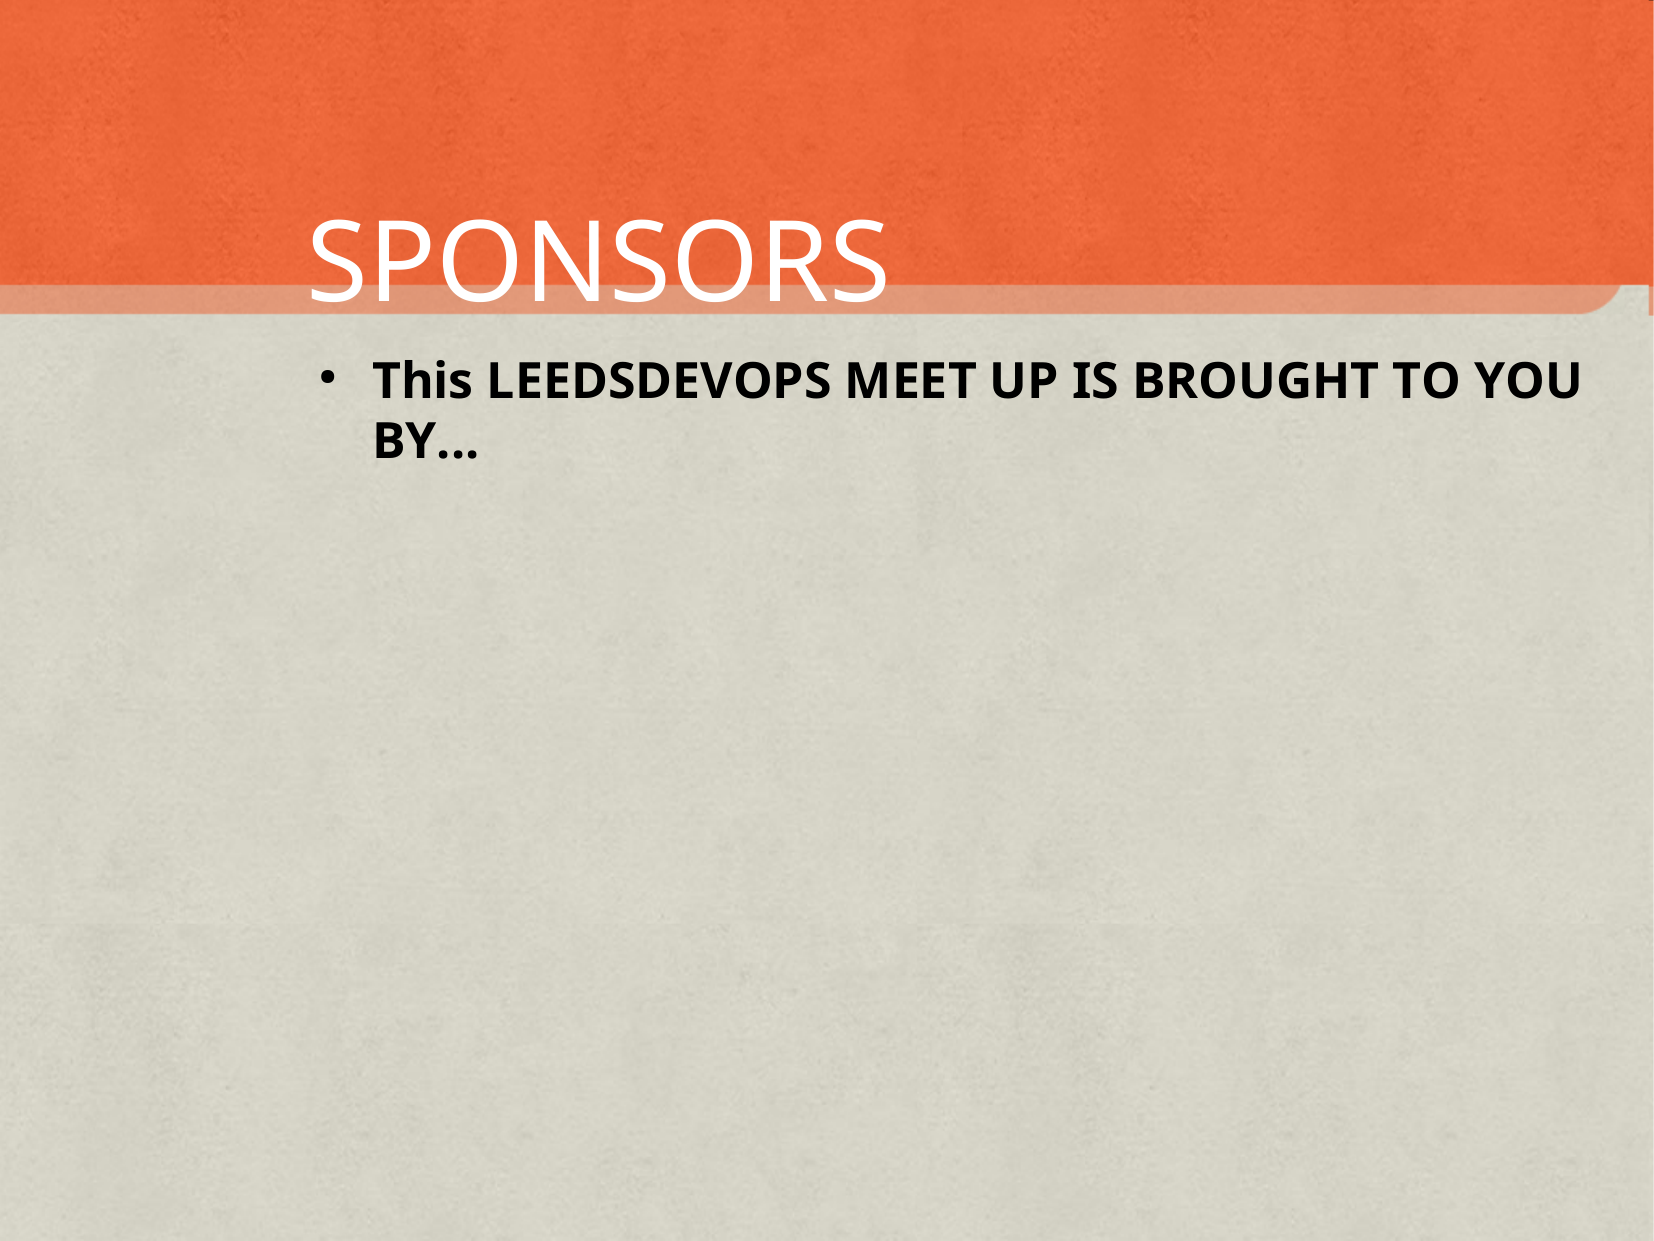

# SPONSORS
This LEEDSDEVOPS MEET UP IS BROUGHT TO YOU BY...